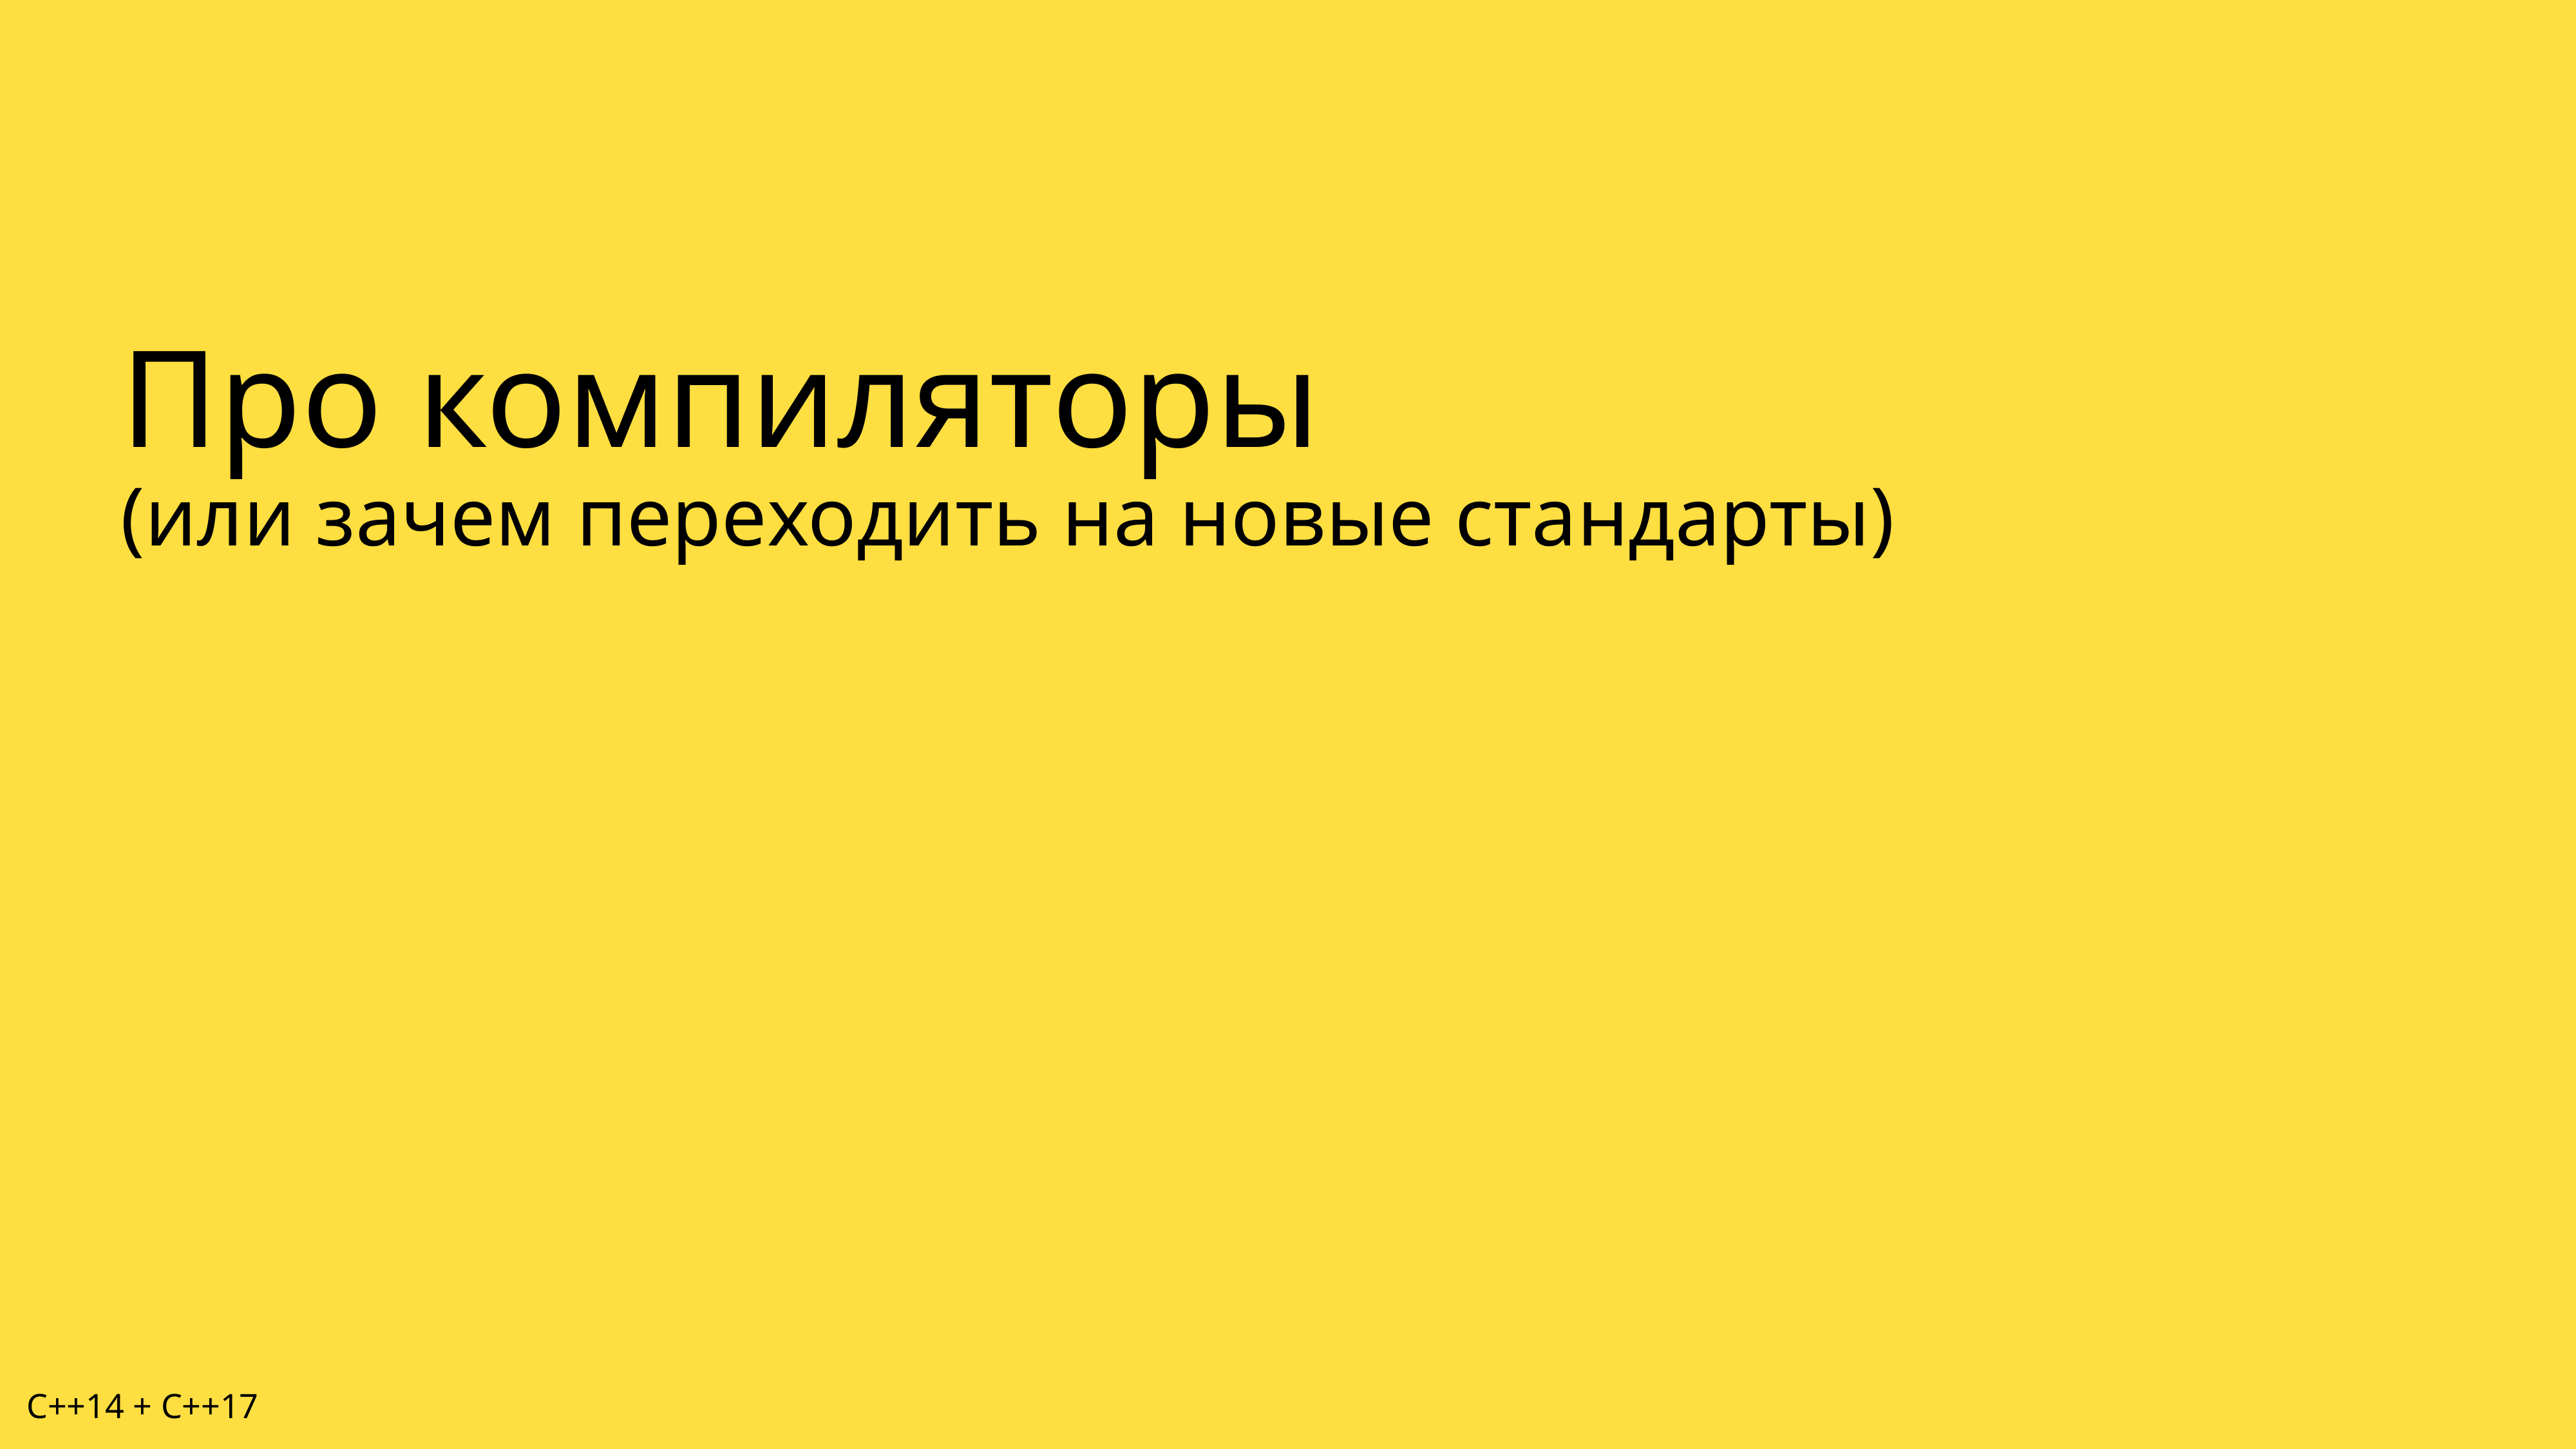

# Про компиляторы (или зачем переходить на новые стандарты)
C++14 + C++17